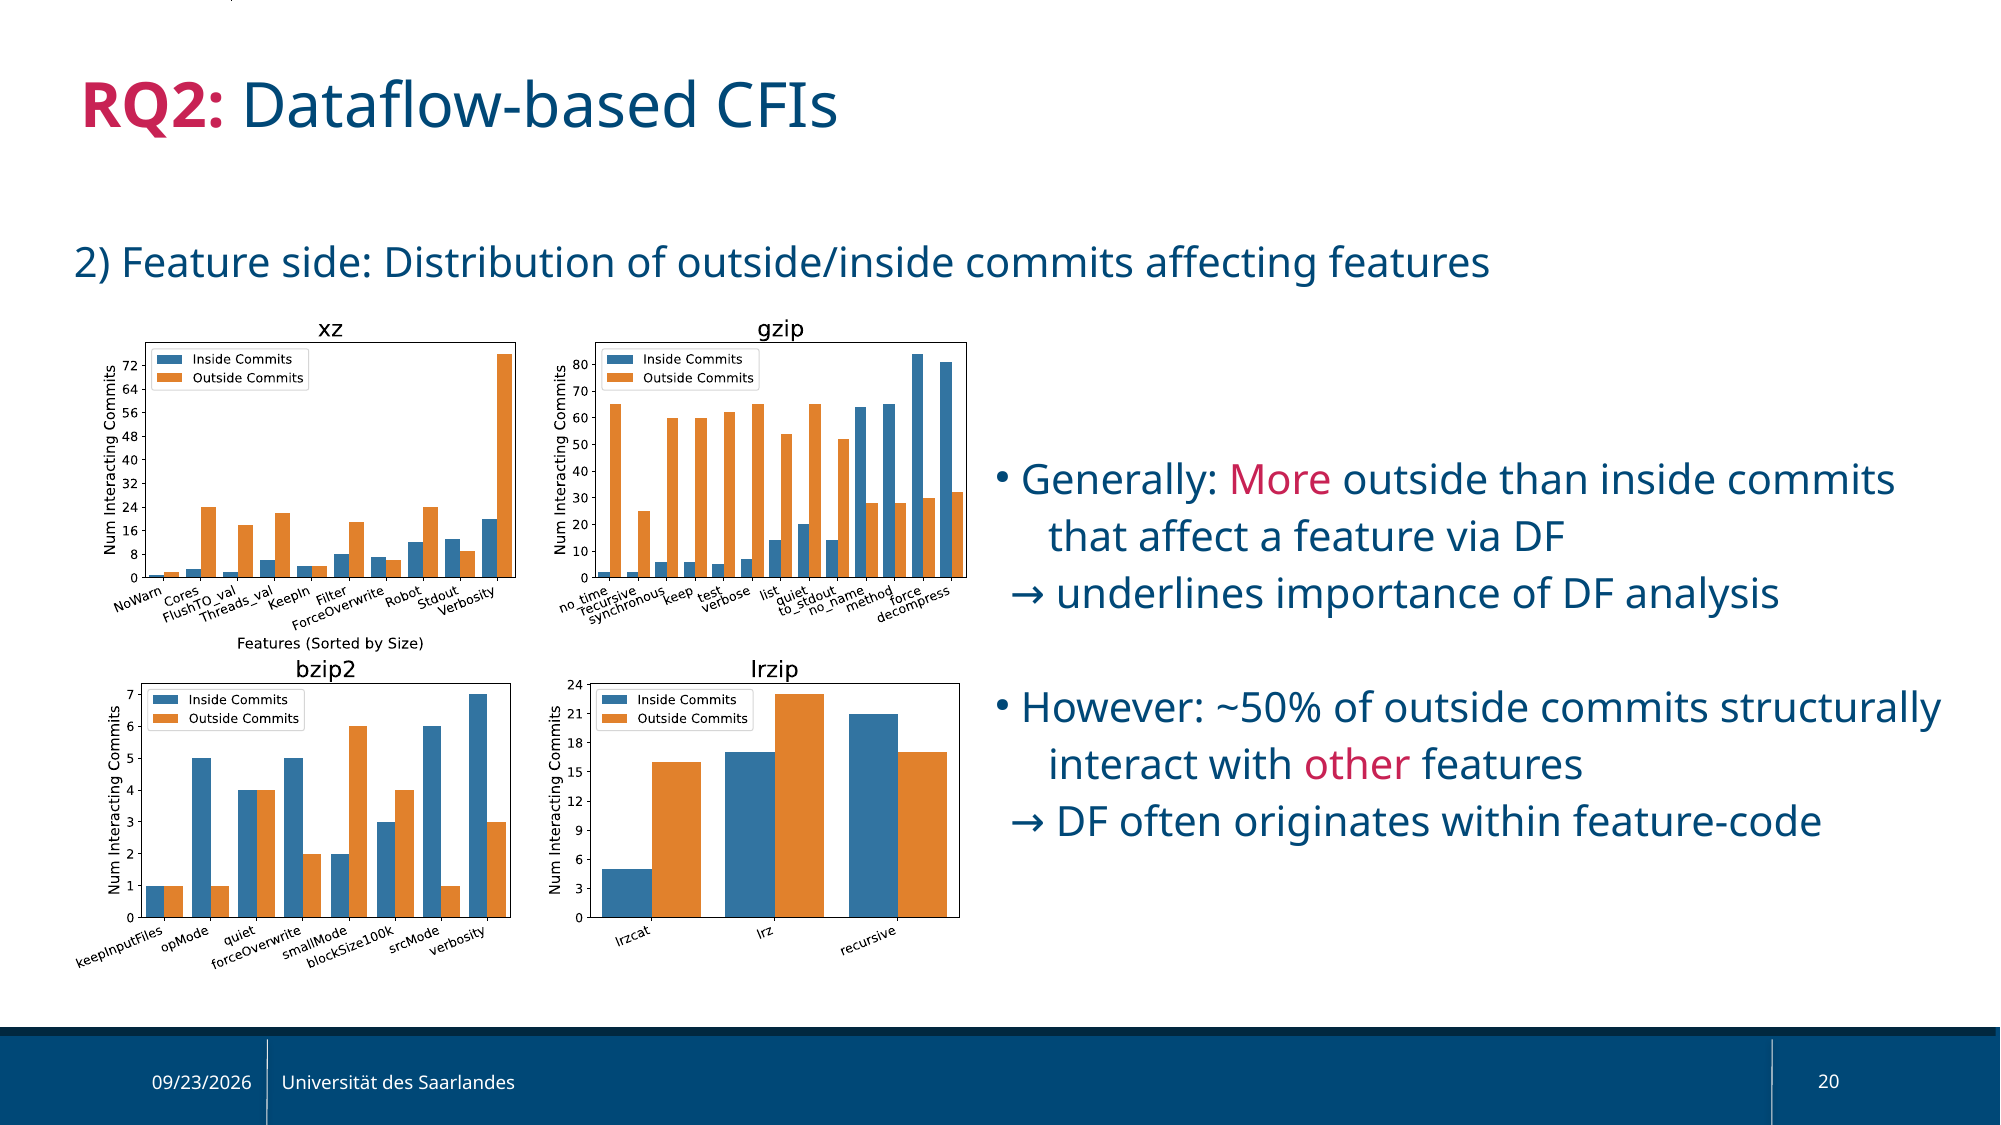

RQ2: Dataflow-based CFIs
#
2) Feature side: Distribution of outside/inside commits affecting features
 Generally: More outside than inside commits that affect a feature via DF
→ underlines importance of DF analysis
 However: ~50% of outside commits structurally interact with other features
→ DF often originates within feature-code
Universität des Saarlandes